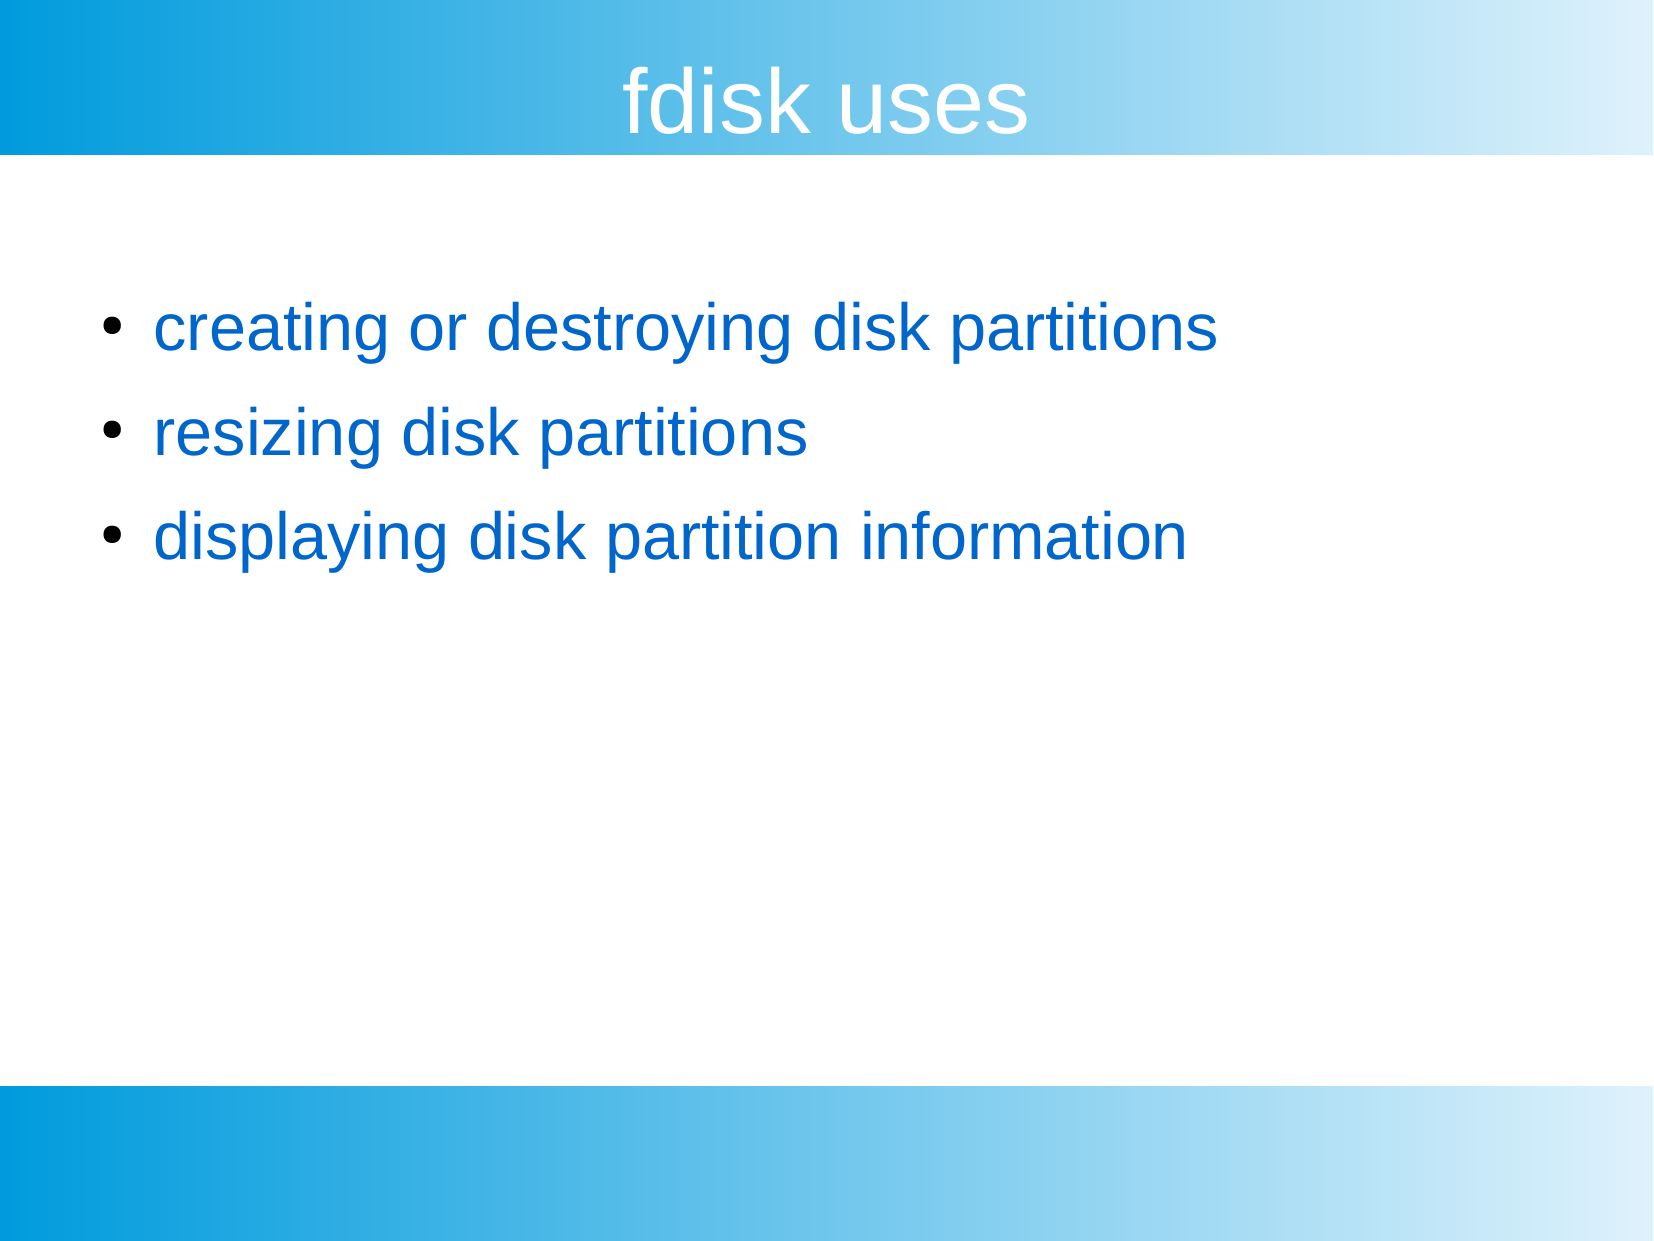

# fdisk uses
creating or destroying disk partitions
resizing disk partitions
displaying disk partition information